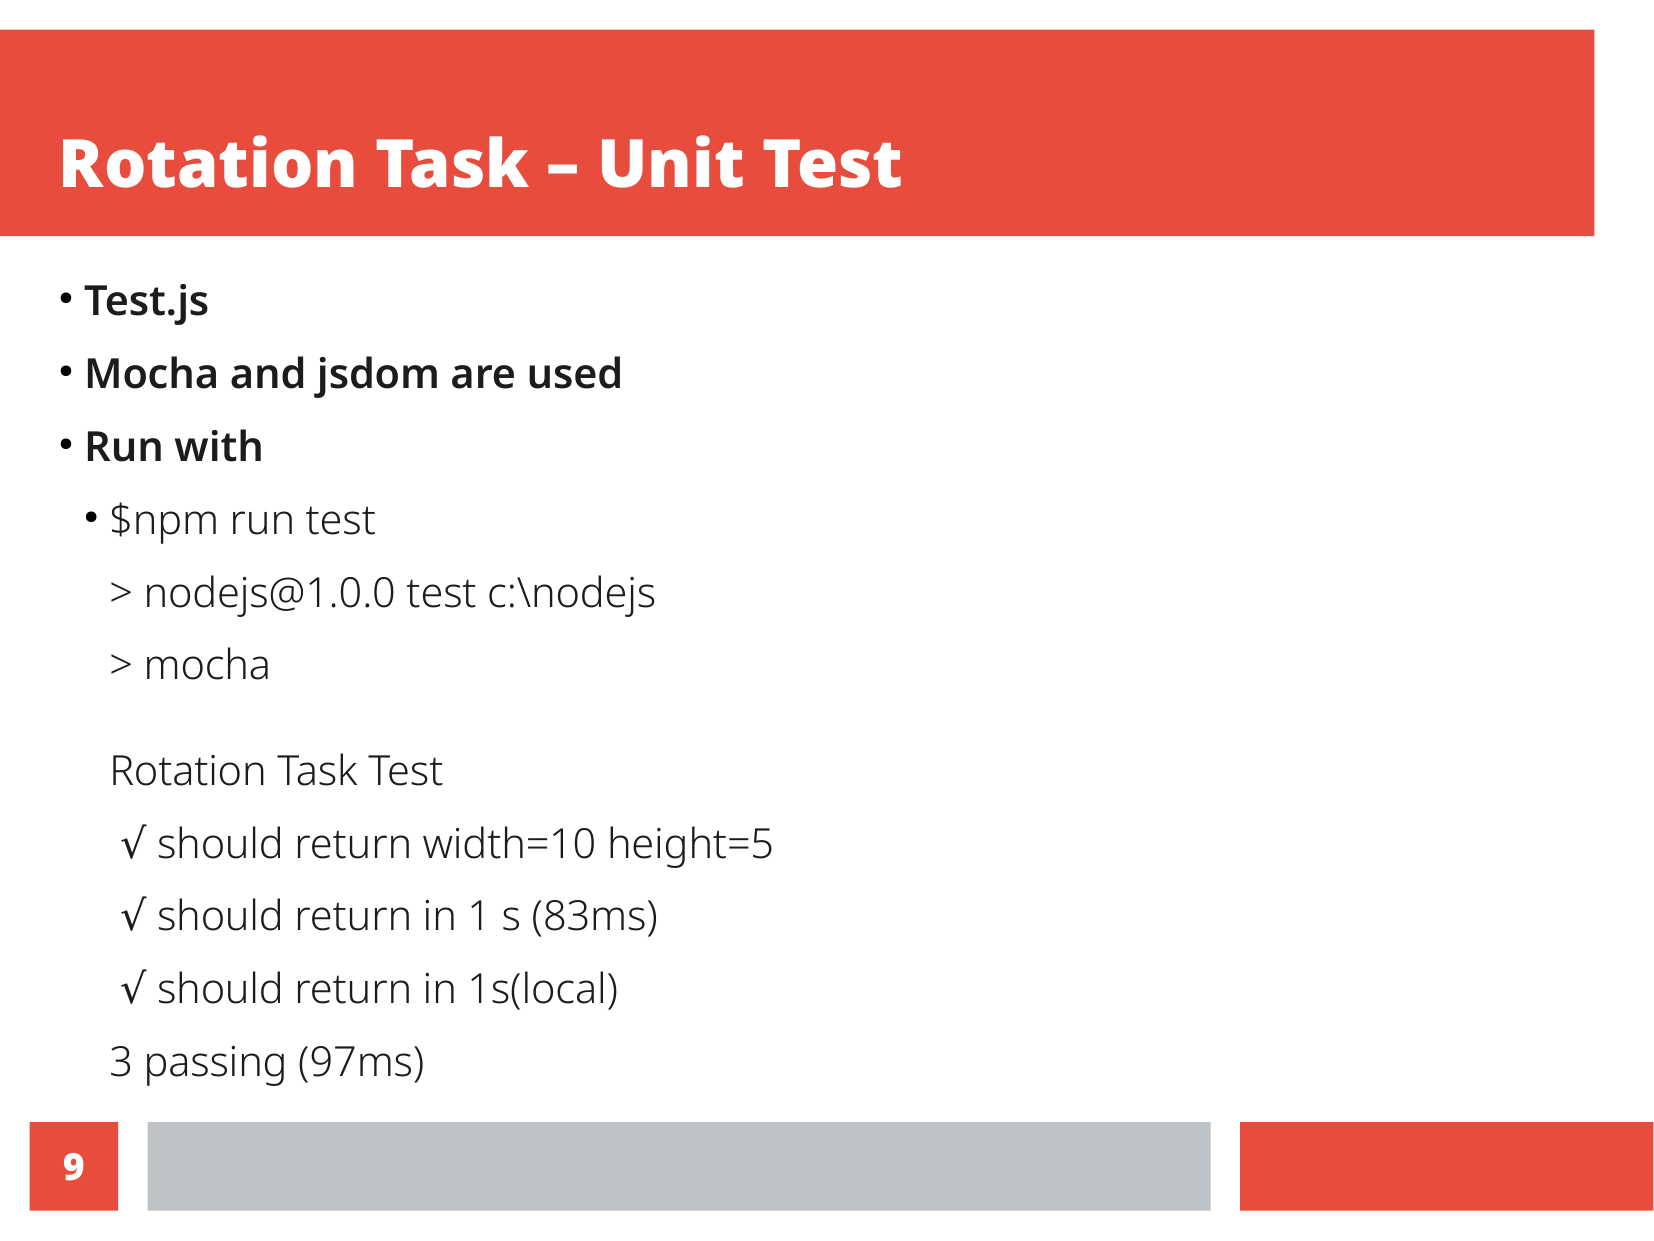

# Rotation Task – Unit Test
Test.js
Mocha and jsdom are used
Run with
$npm run test
> nodejs@1.0.0 test c:\nodejs
> mocha
Rotation Task Test
 √ should return width=10 height=5
 √ should return in 1 s (83ms)
 √ should return in 1s(local)
3 passing (97ms)
9